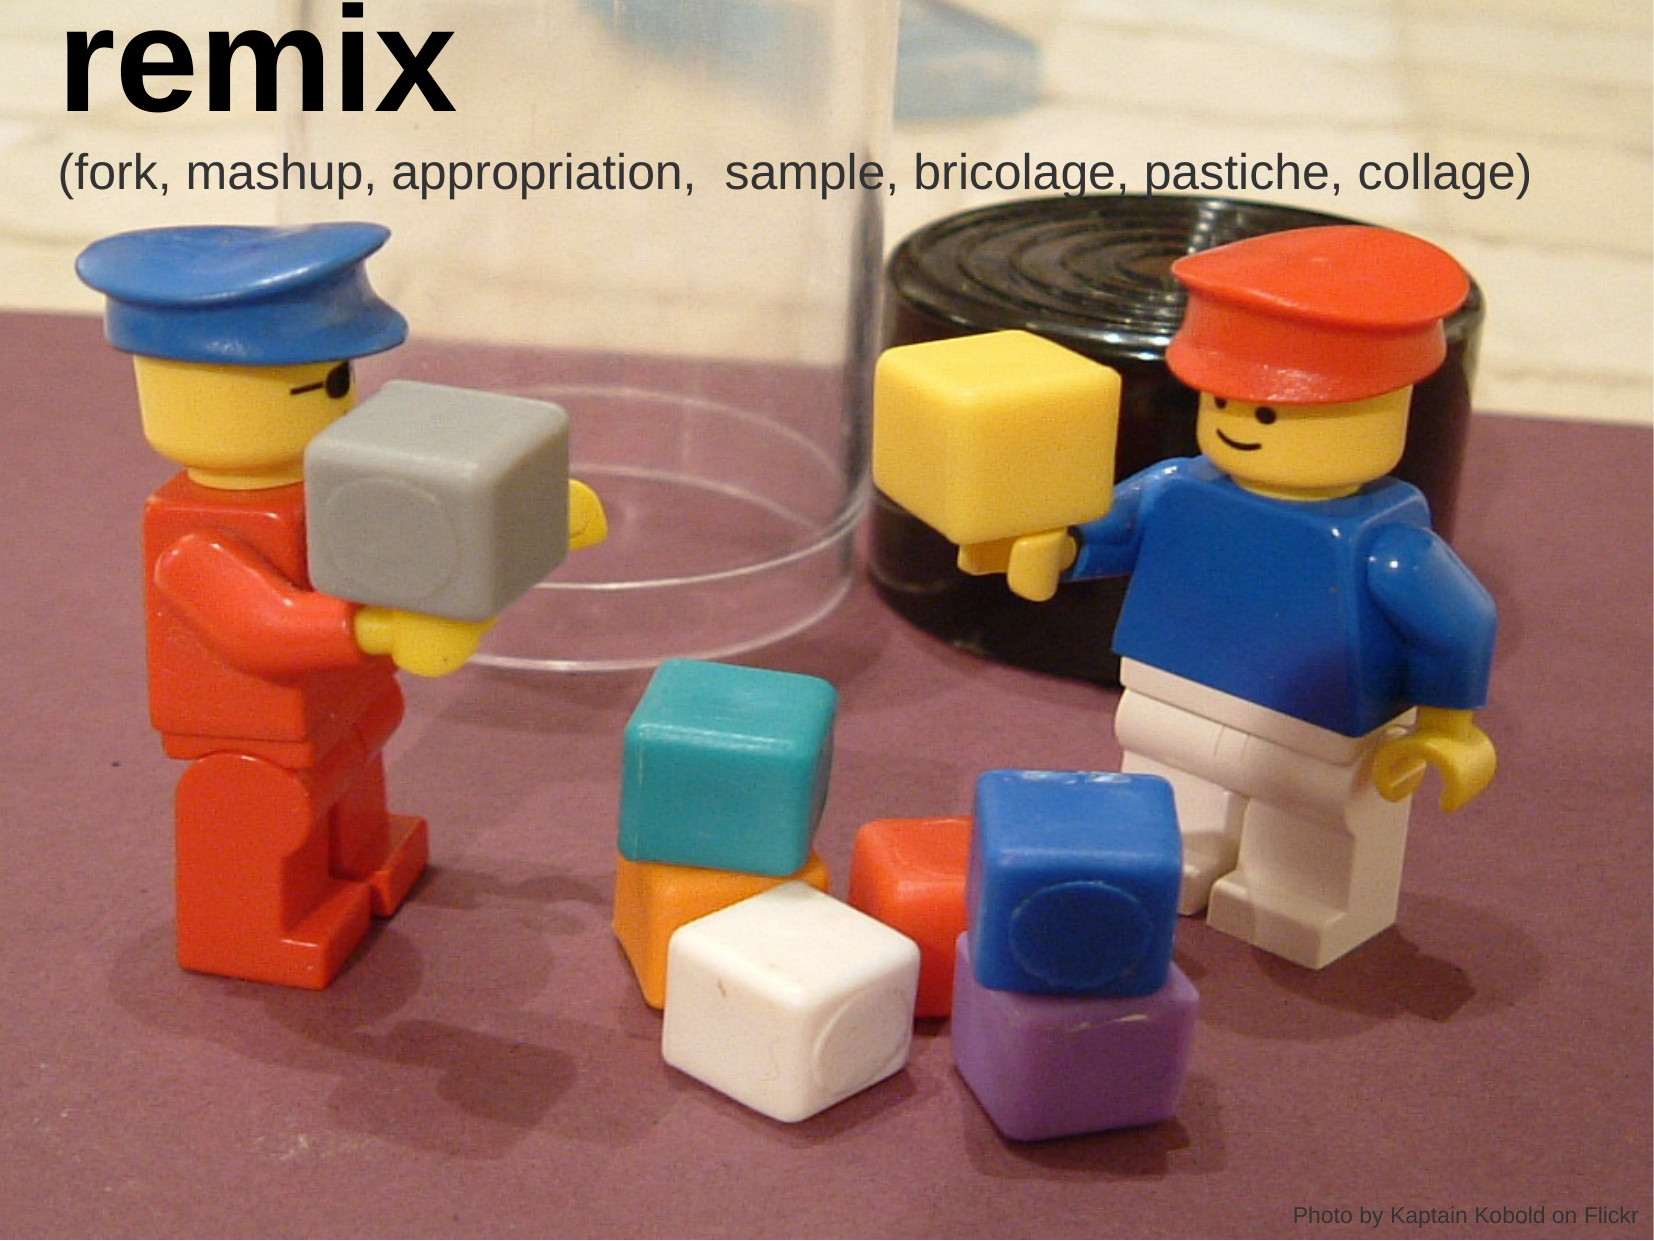

remix
(fork, mashup, appropriation, sample, bricolage, pastiche, collage)
Photo by Kaptain Kobold on Flickr